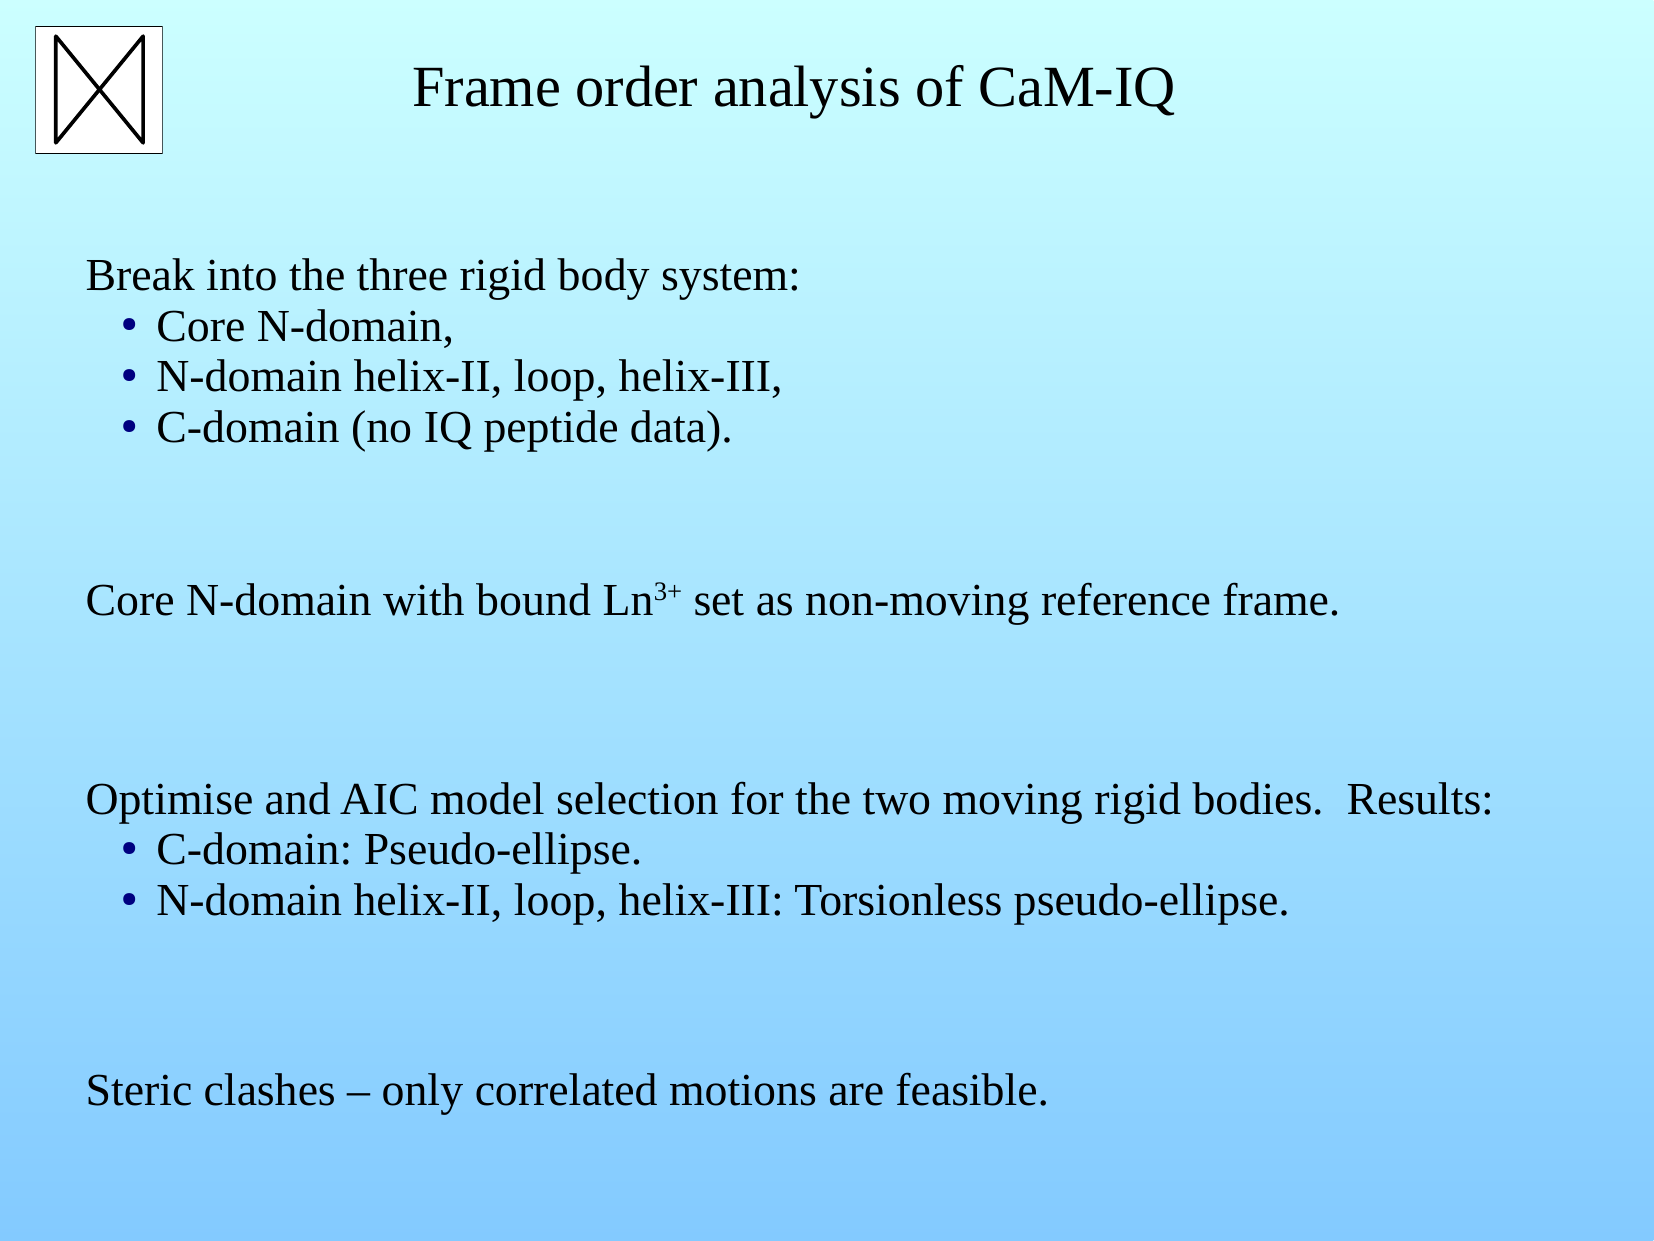

Frame order analysis of CaM-IQ
Break into the three rigid body system:
Core N-domain,
N-domain helix-II, loop, helix-III,
C-domain (no IQ peptide data).
Core N-domain with bound Ln3+ set as non-moving reference frame.
Optimise and AIC model selection for the two moving rigid bodies. Results:
C-domain: Pseudo-ellipse.
N-domain helix-II, loop, helix-III: Torsionless pseudo-ellipse.
Steric clashes – only correlated motions are feasible.